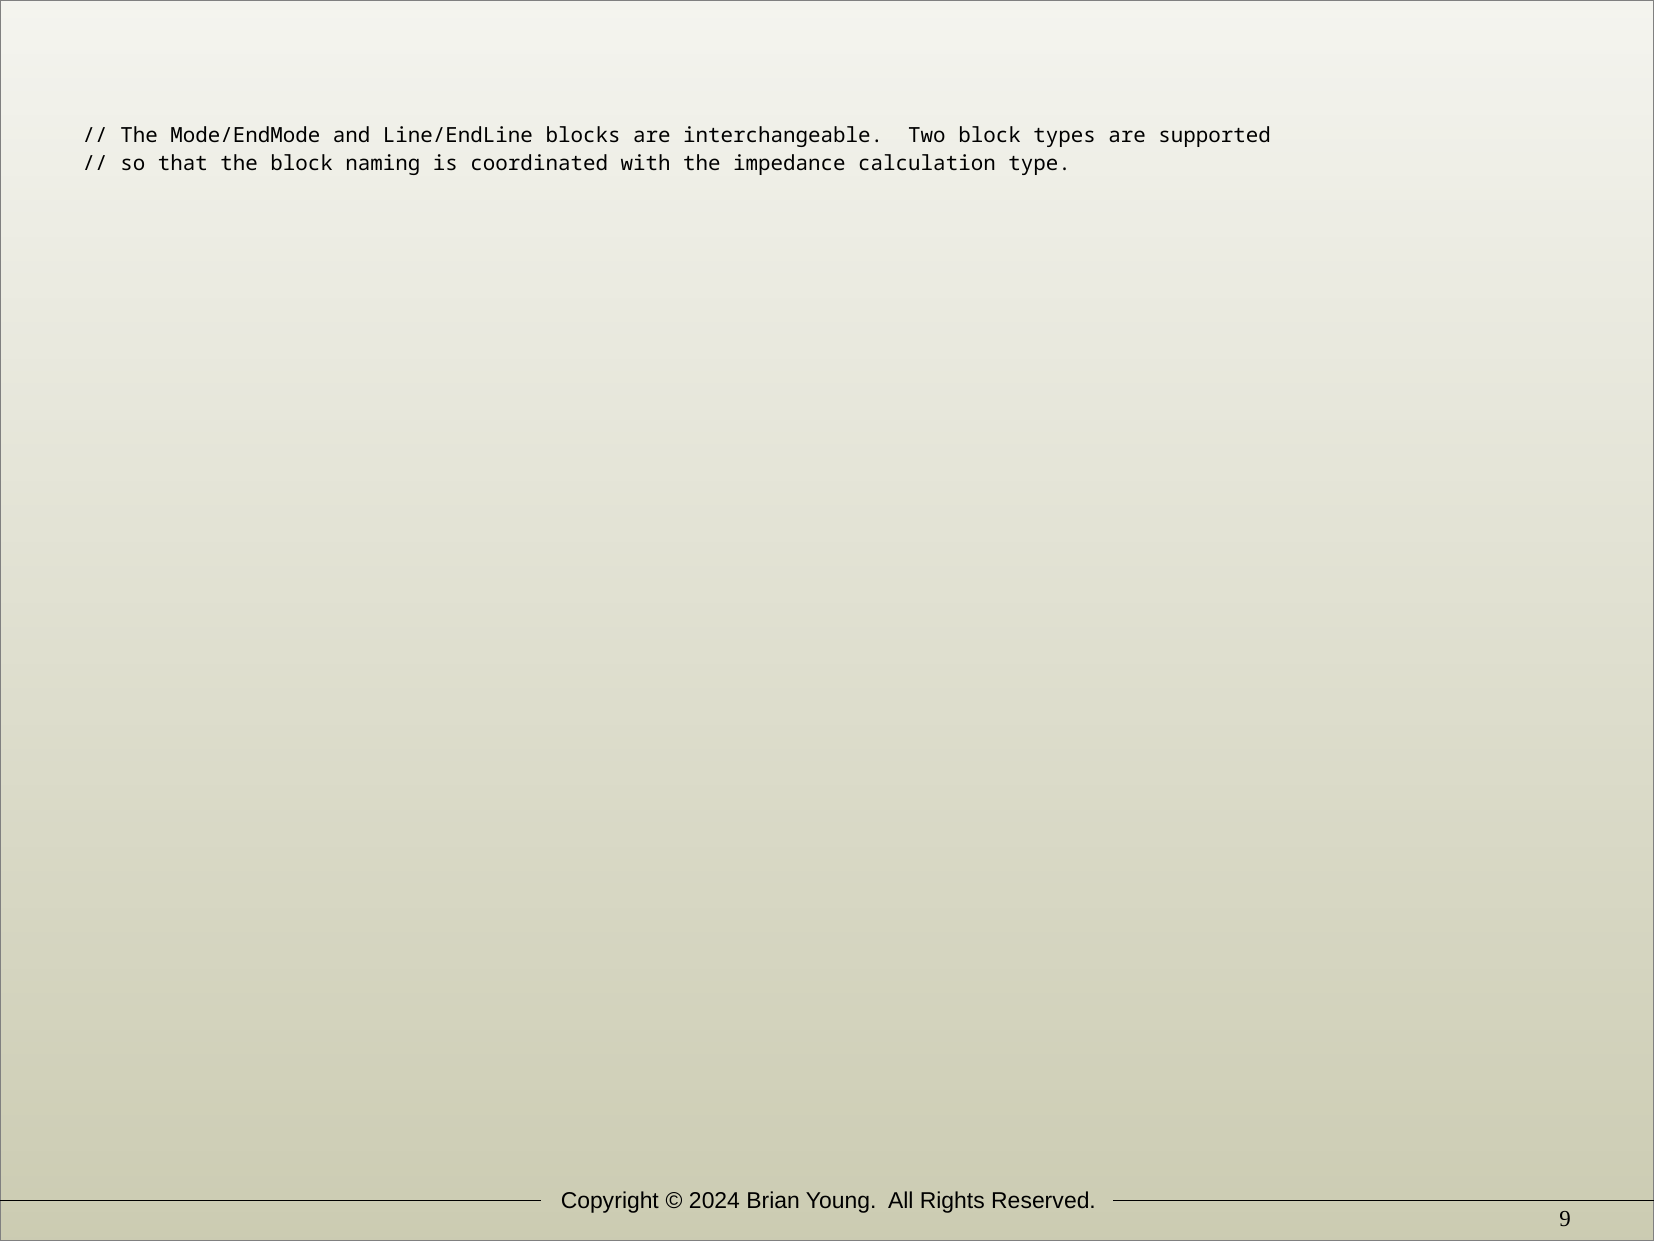

# // The Mode/EndMode and Line/EndLine blocks are interchangeable. Two block types are supported
// so that the block naming is coordinated with the impedance calculation type.
9